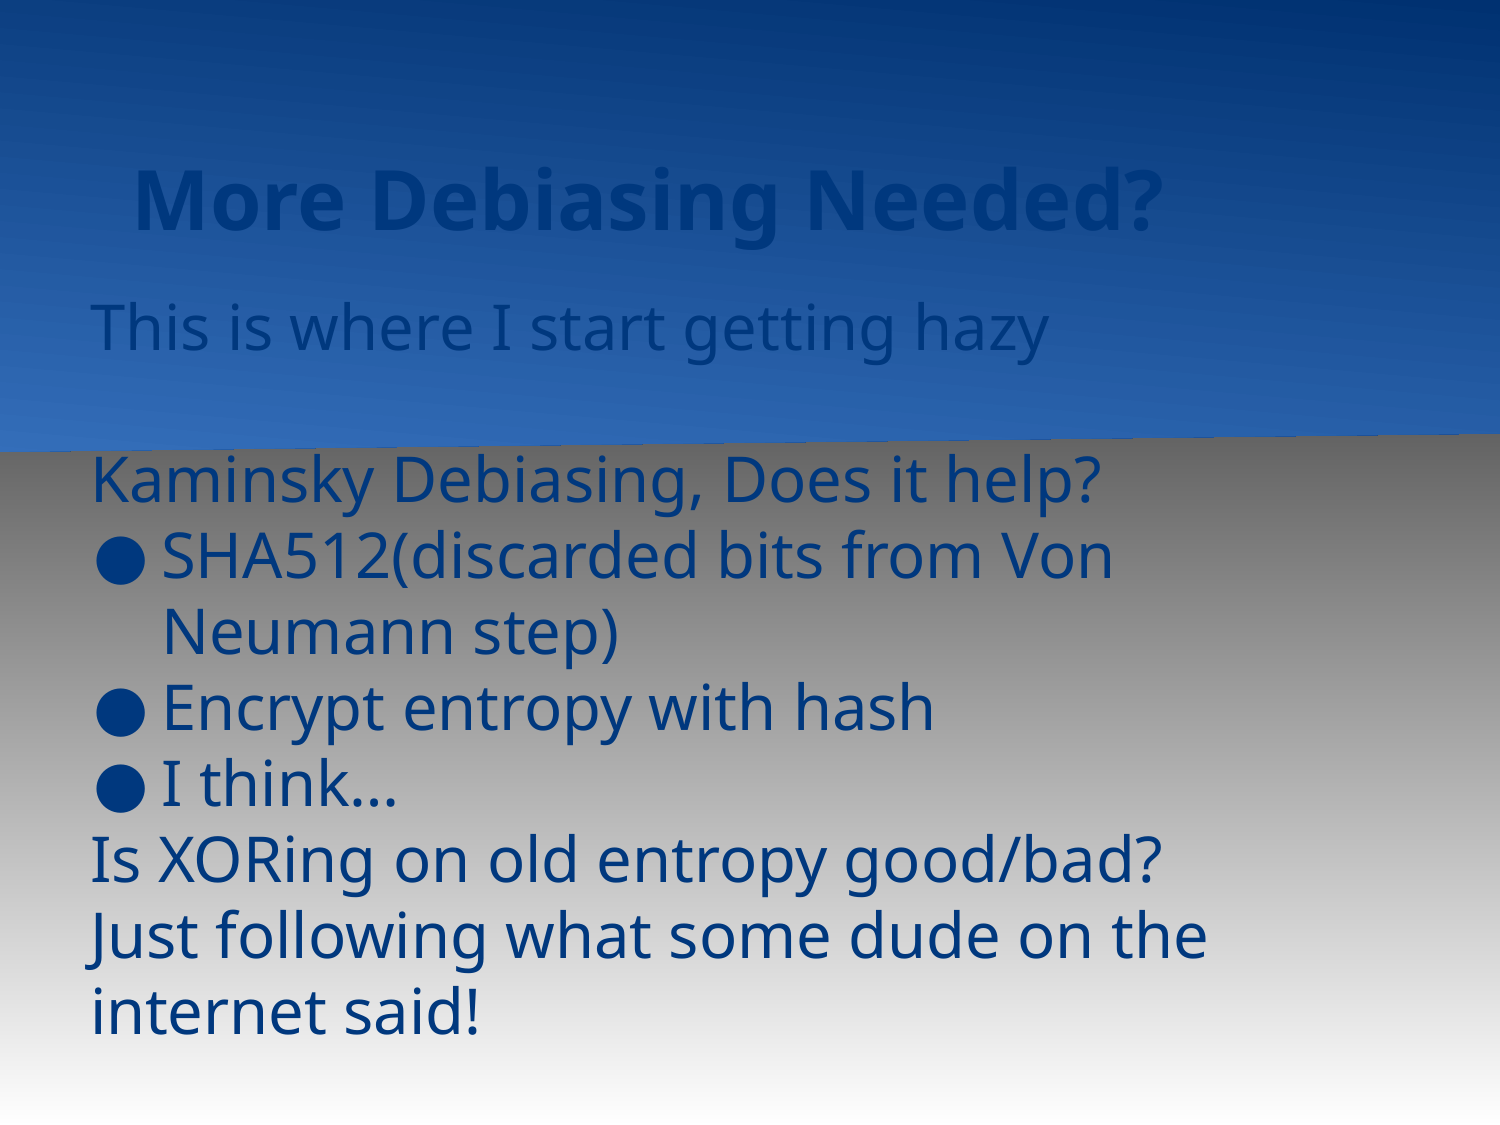

More Debiasing Needed?
# This is where I start getting hazy
Kaminsky Debiasing, Does it help?
SHA512(discarded bits from Von Neumann step)
Encrypt entropy with hash
I think…
Is XORing on old entropy good/bad?
Just following what some dude on the internet said!